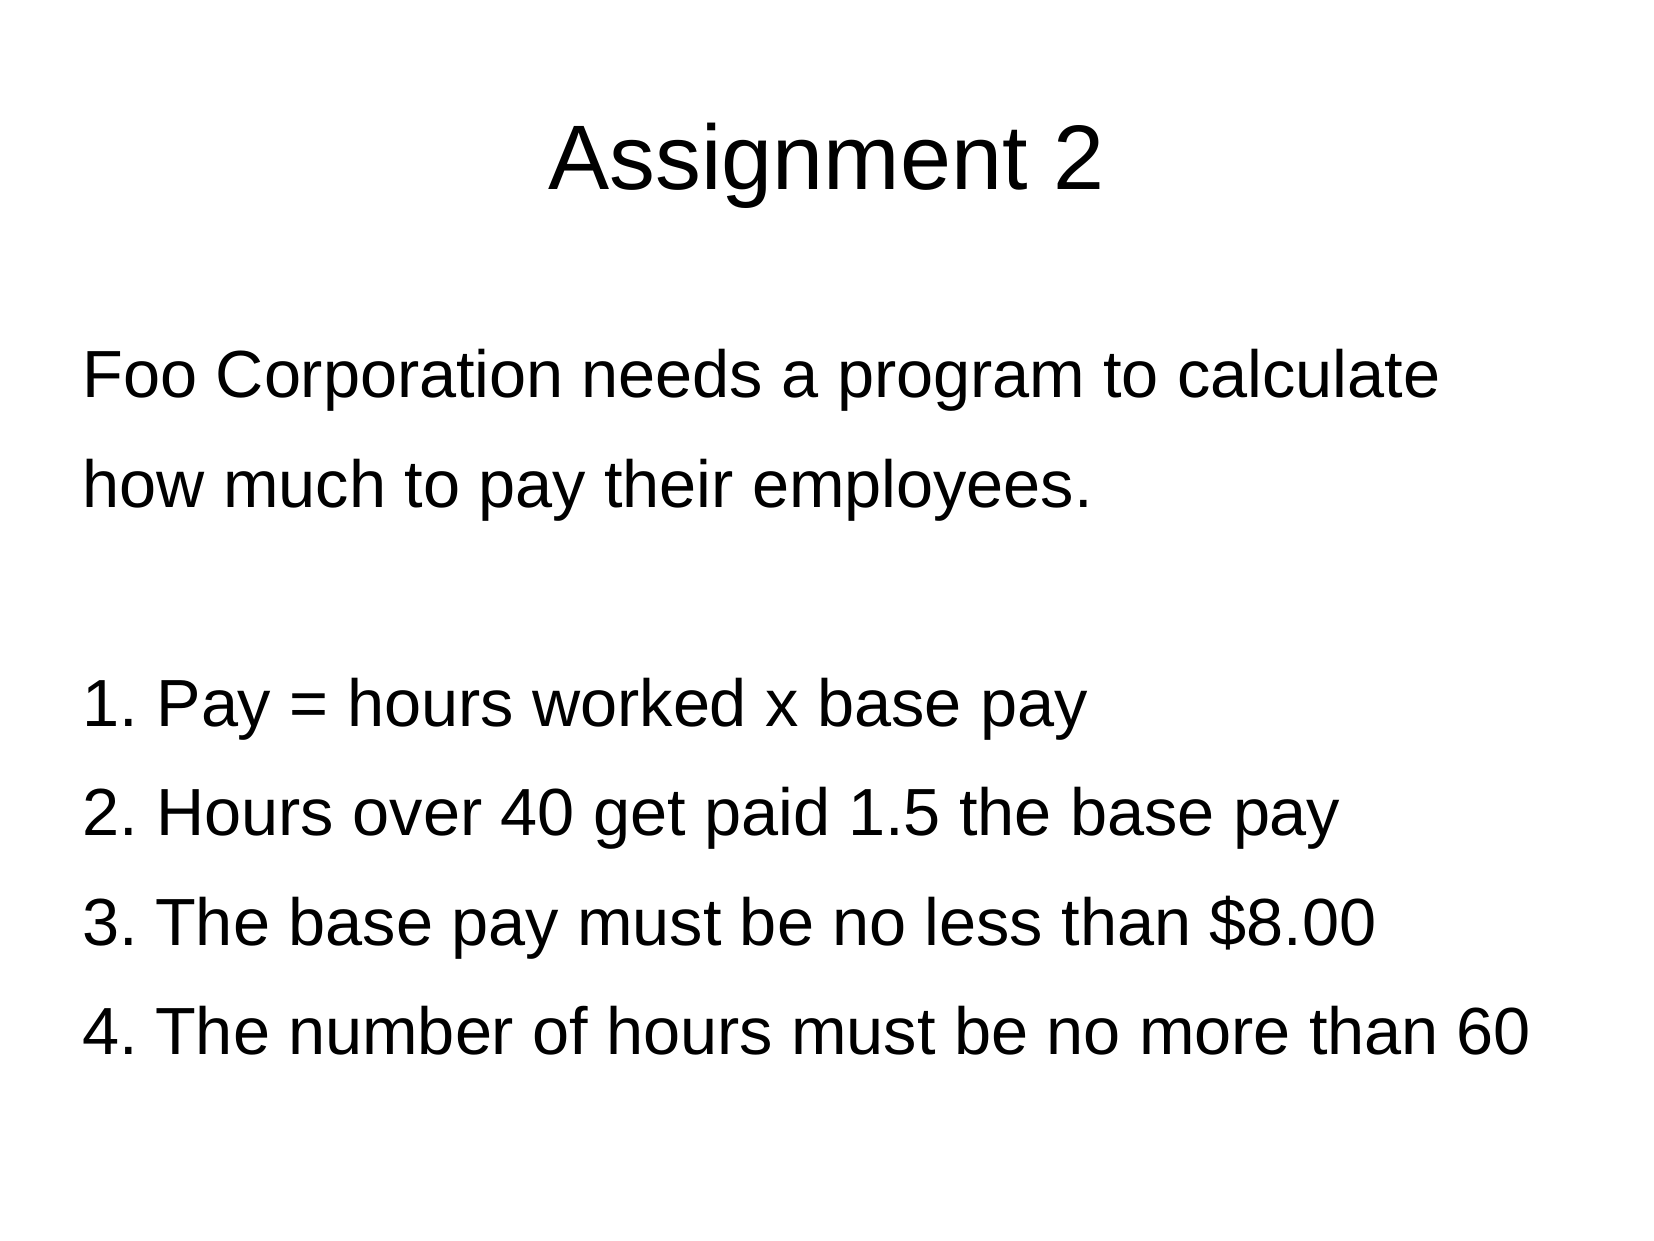

# Assignment 2
Foo Corporation needs a program to calculate
how much to pay their employees.
1. Pay = hours worked x base pay
2. Hours over 40 get paid 1.5 the base pay
3. The base pay must be no less than $8.00
4. The number of hours must be no more than 60